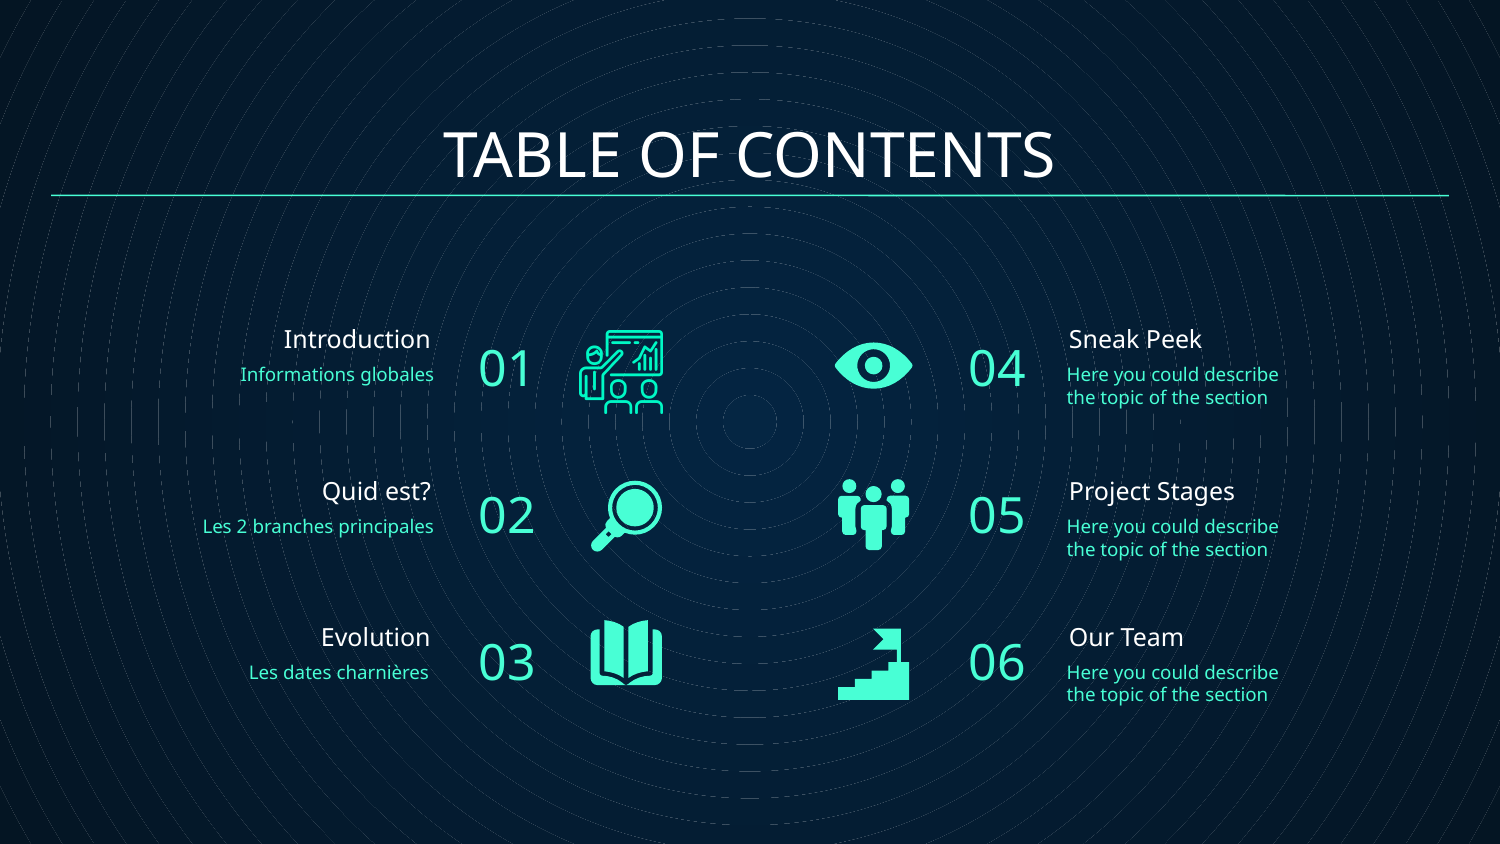

# TABLE OF CONTENTS
01
04
Introduction
Sneak Peek
Informations globales
Here you could describe
the topic of the section
02
05
Quid est?
Project Stages
Les 2 branches principales
Here you could describe
the topic of the section
03
06
Evolution
Our Team
Les dates charnières
Here you could describe
the topic of the section